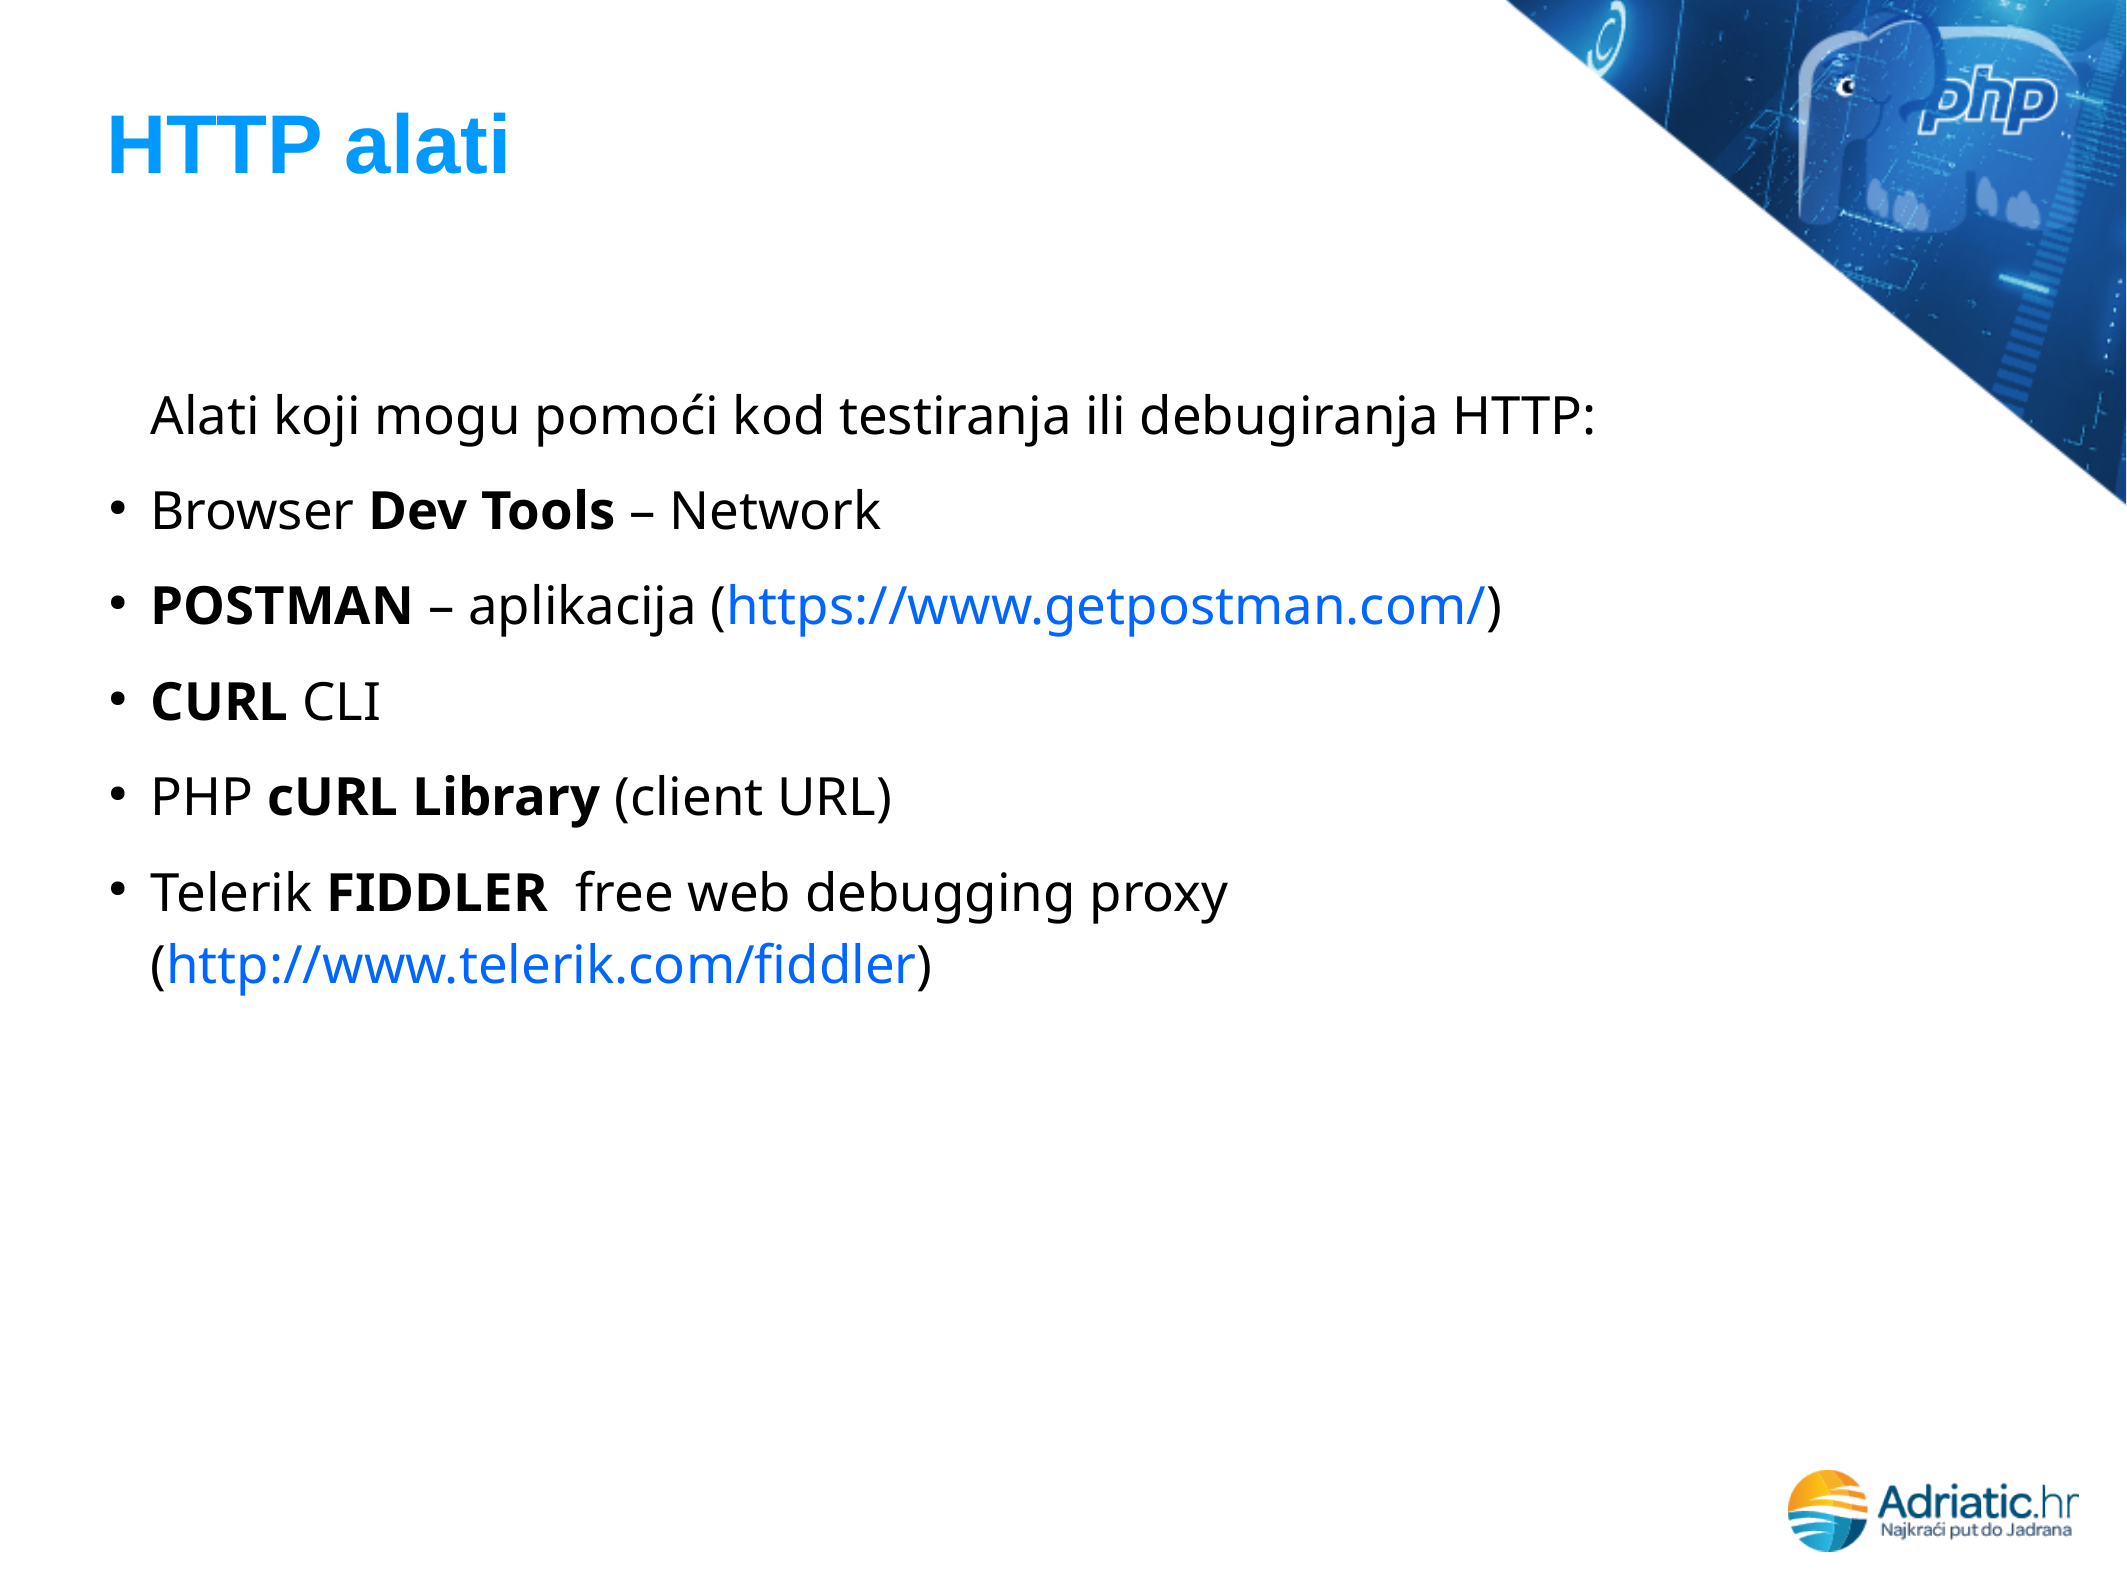

# HTTP alati
Alati koji mogu pomoći kod testiranja ili debugiranja HTTP:
Browser Dev Tools – Network
POSTMAN – aplikacija (https://www.getpostman.com/)
CURL CLI
PHP cURL Library (client URL)
Telerik FIDDLER free web debugging proxy (http://www.telerik.com/fiddler)